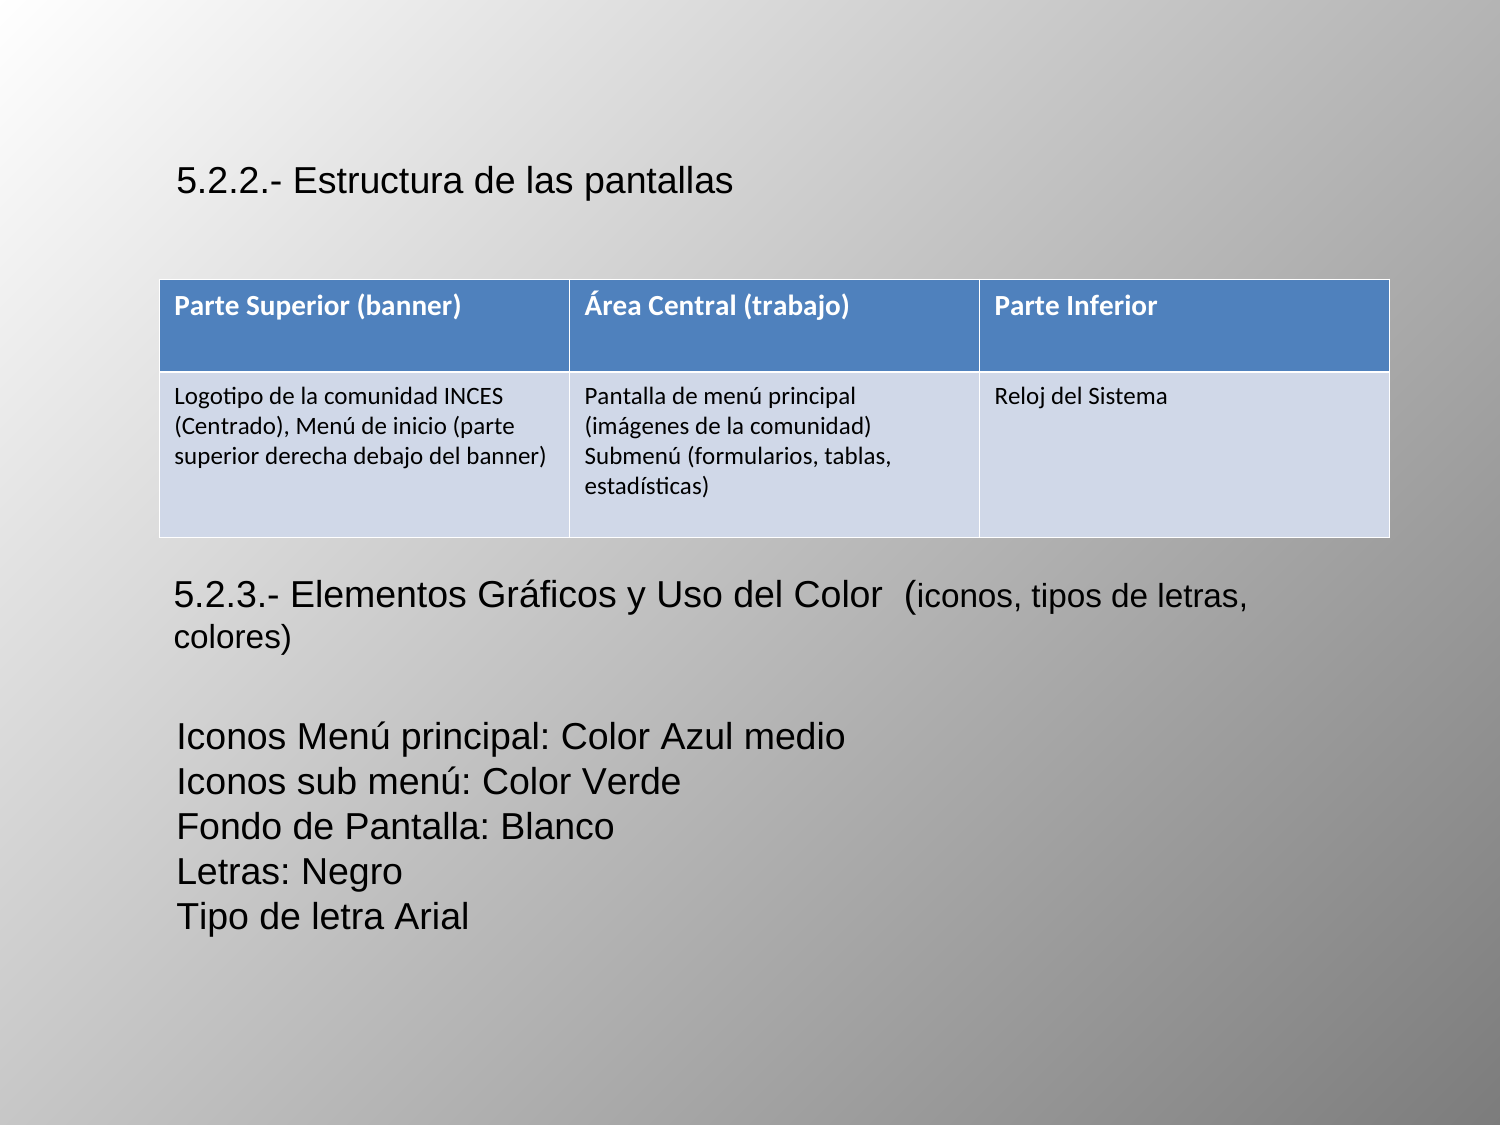

5.2.2.- Estructura de las pantallas
| Parte Superior (banner) | Área Central (trabajo) | Parte Inferior |
| --- | --- | --- |
| Logotipo de la comunidad INCES (Centrado), Menú de inicio (parte superior derecha debajo del banner) | Pantalla de menú principal (imágenes de la comunidad) Submenú (formularios, tablas, estadísticas) | Reloj del Sistema |
5.2.3.- Elementos Gráficos y Uso del Color (iconos, tipos de letras, colores)
Iconos Menú principal: Color Azul medio
Iconos sub menú: Color Verde
Fondo de Pantalla: Blanco
Letras: Negro
Tipo de letra Arial